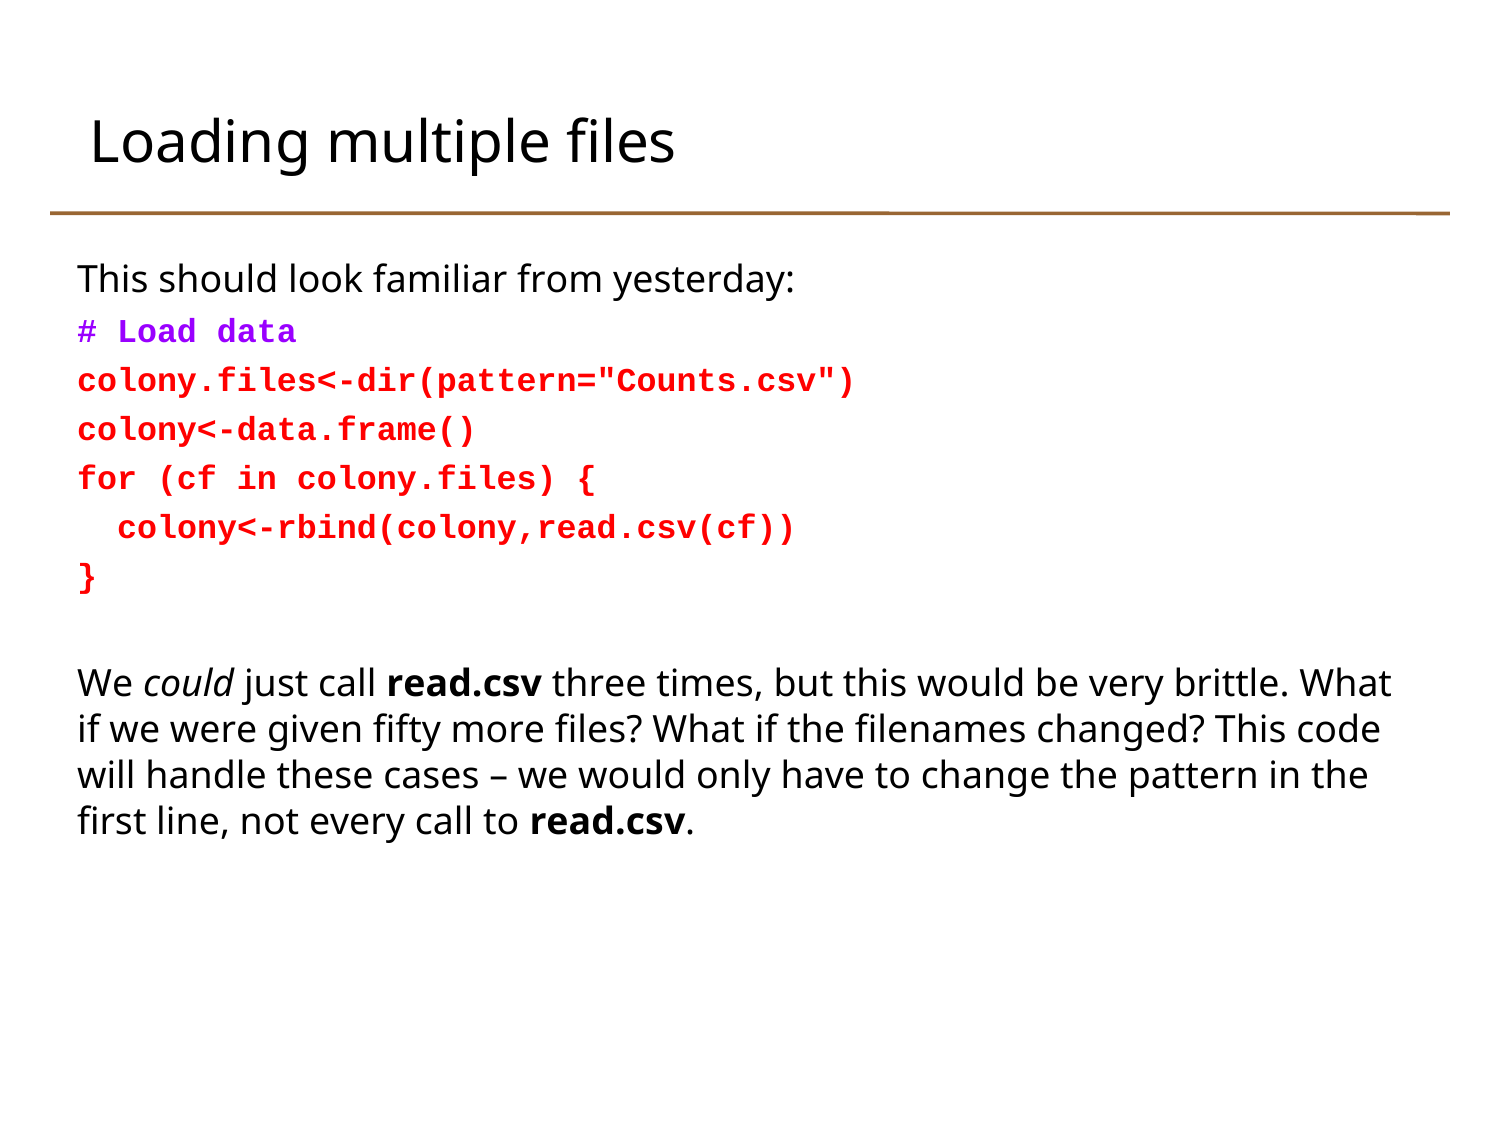

Loading multiple files
This should look familiar from yesterday:
# Load data
colony.files<-dir(pattern="Counts.csv")
colony<-data.frame()
for (cf in colony.files) {
 colony<-rbind(colony,read.csv(cf))
}
We could just call read.csv three times, but this would be very brittle. What if we were given fifty more files? What if the filenames changed? This code will handle these cases – we would only have to change the pattern in the first line, not every call to read.csv.